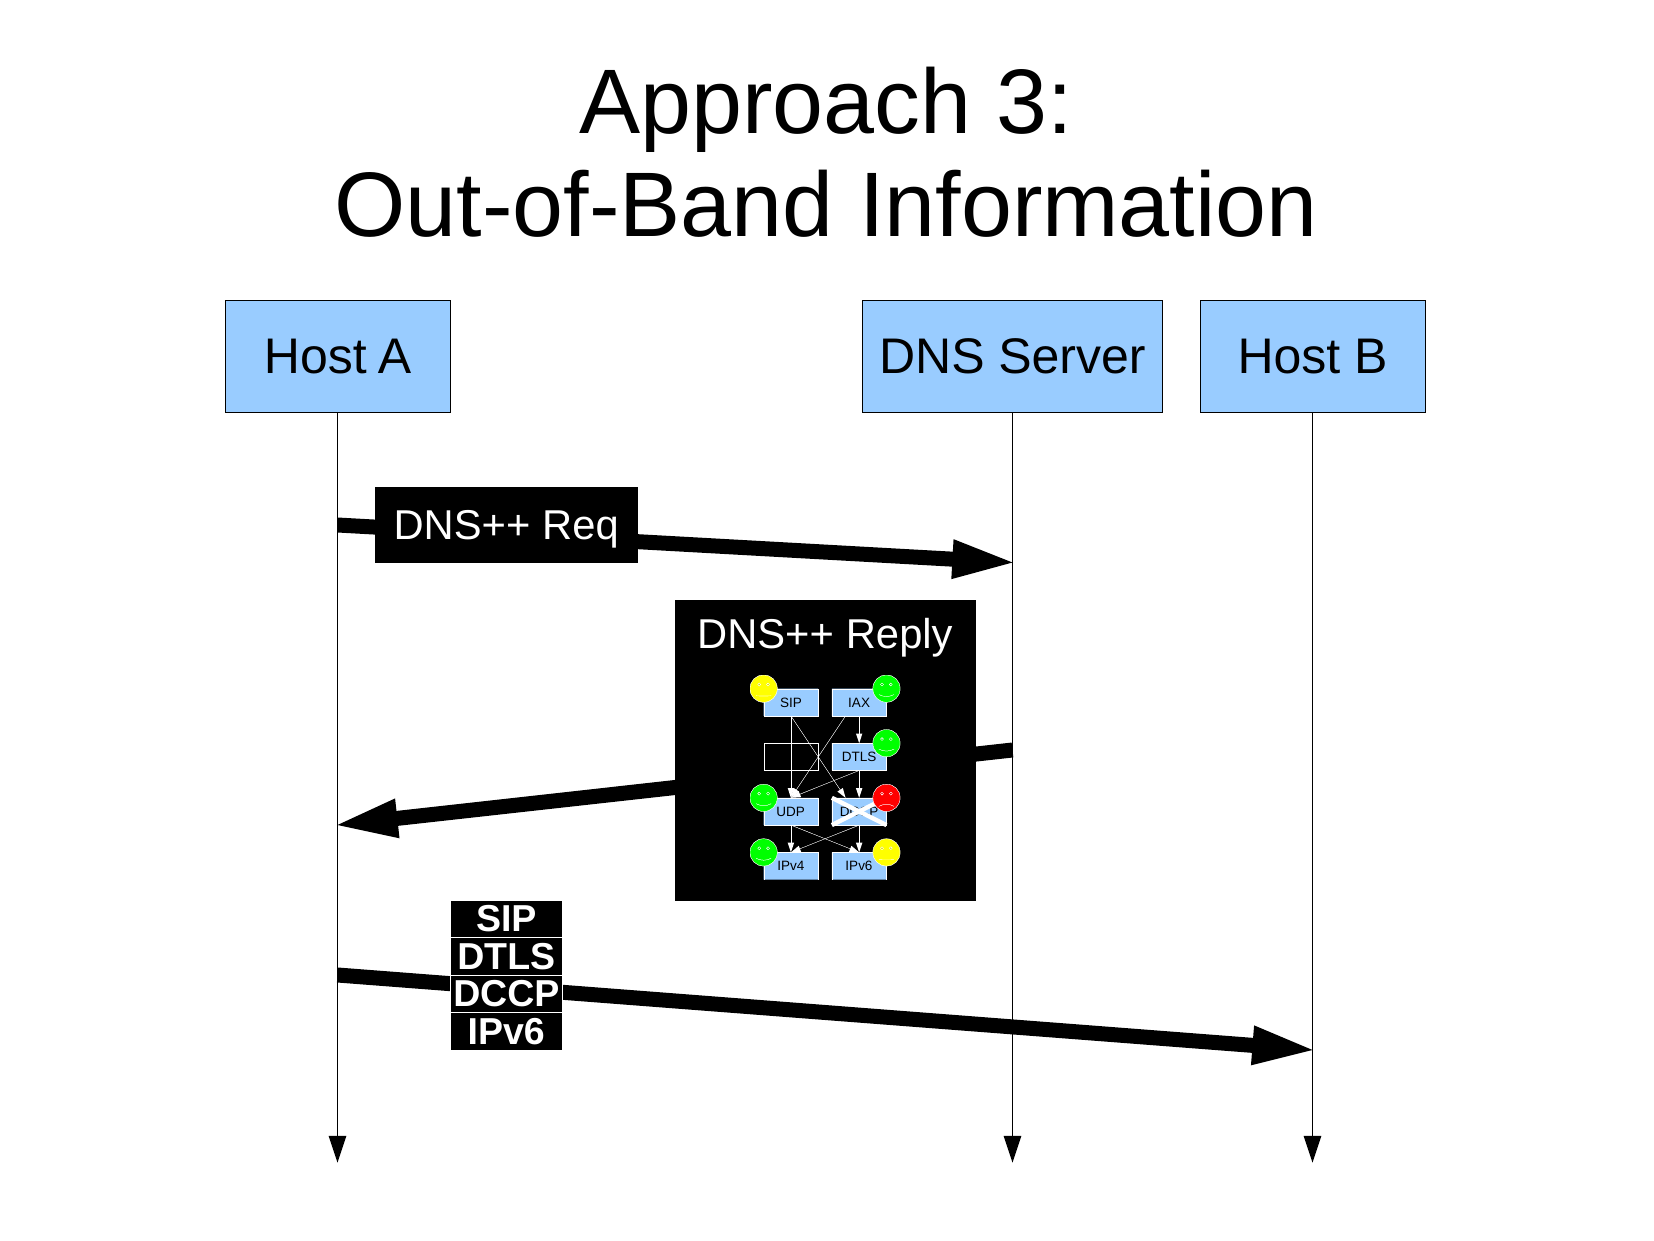

# Approach 3: Out-of-Band Information
Host A
DNS Server
Host B
DNS++ Req
DNS++ Reply
SIP
DTLS
DCCP
IPv6